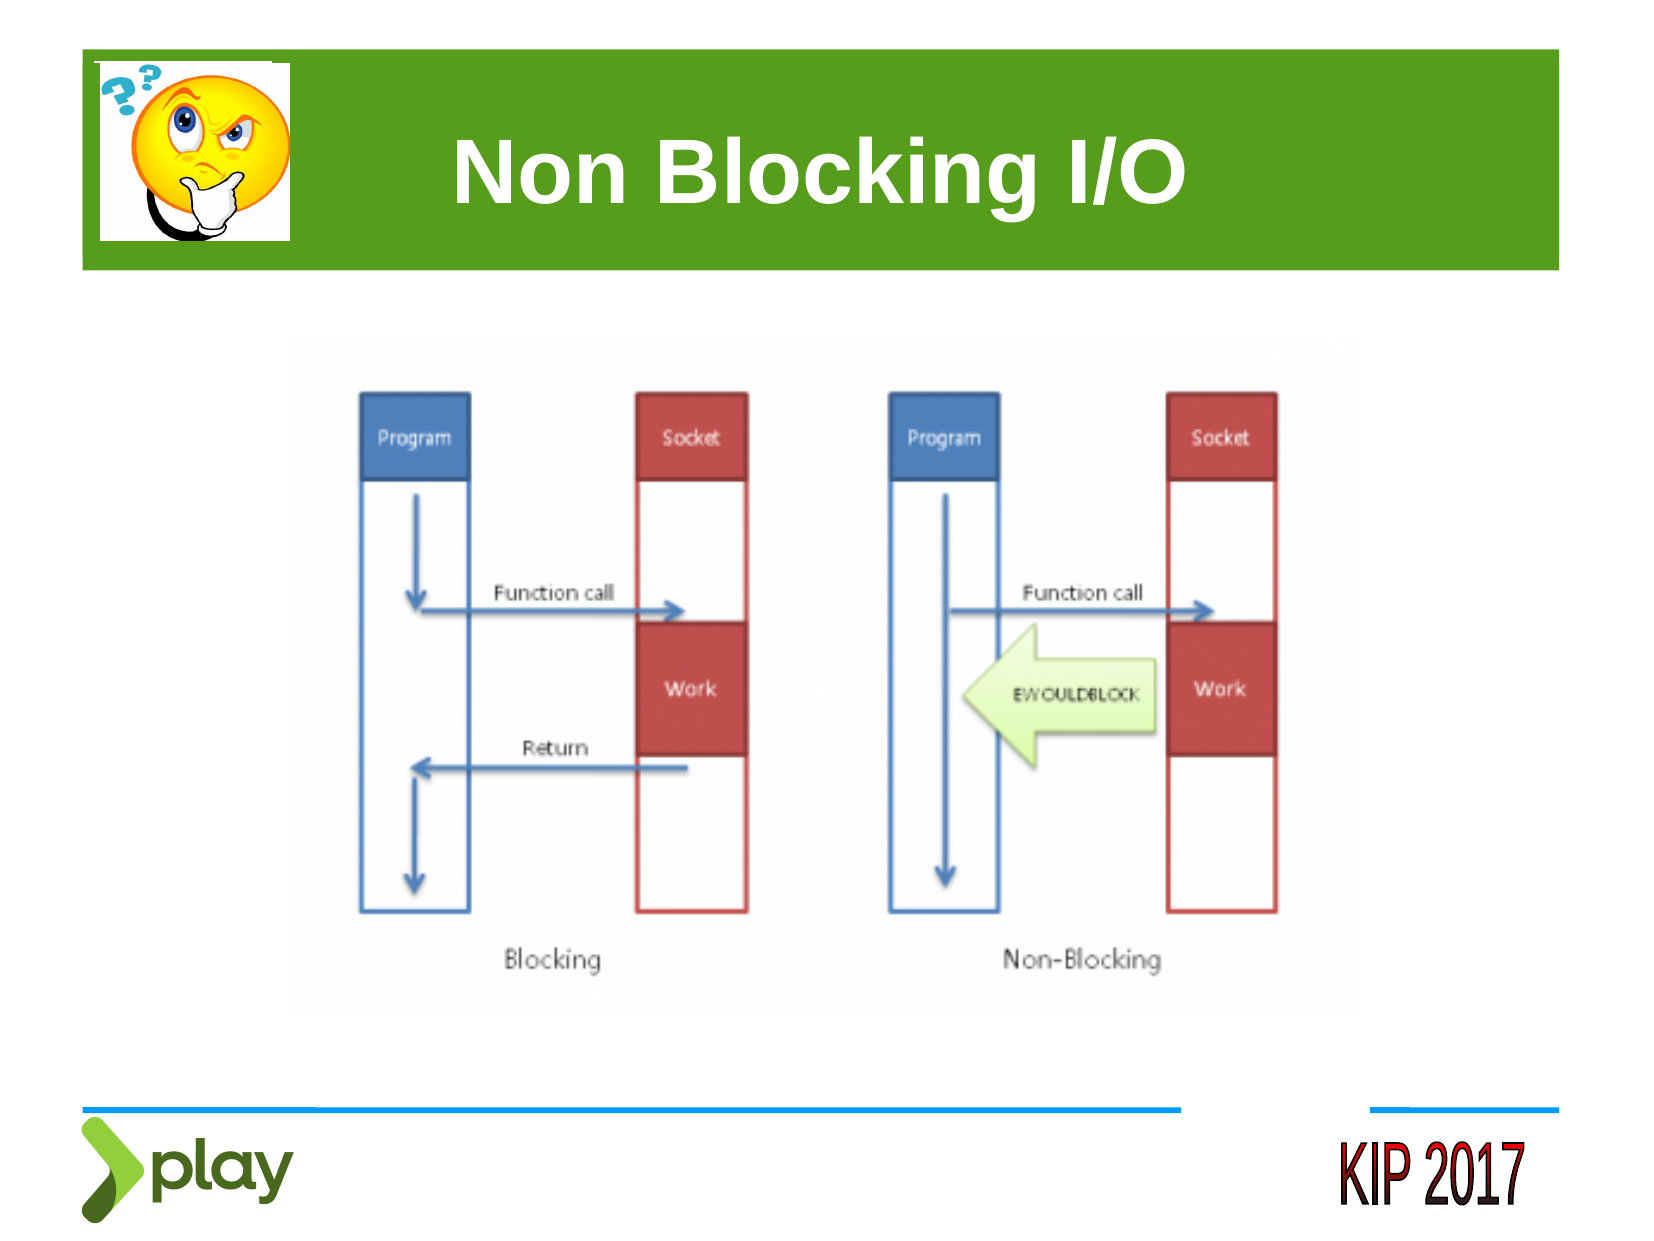

# Introduction to Play
Non Blocking I/O